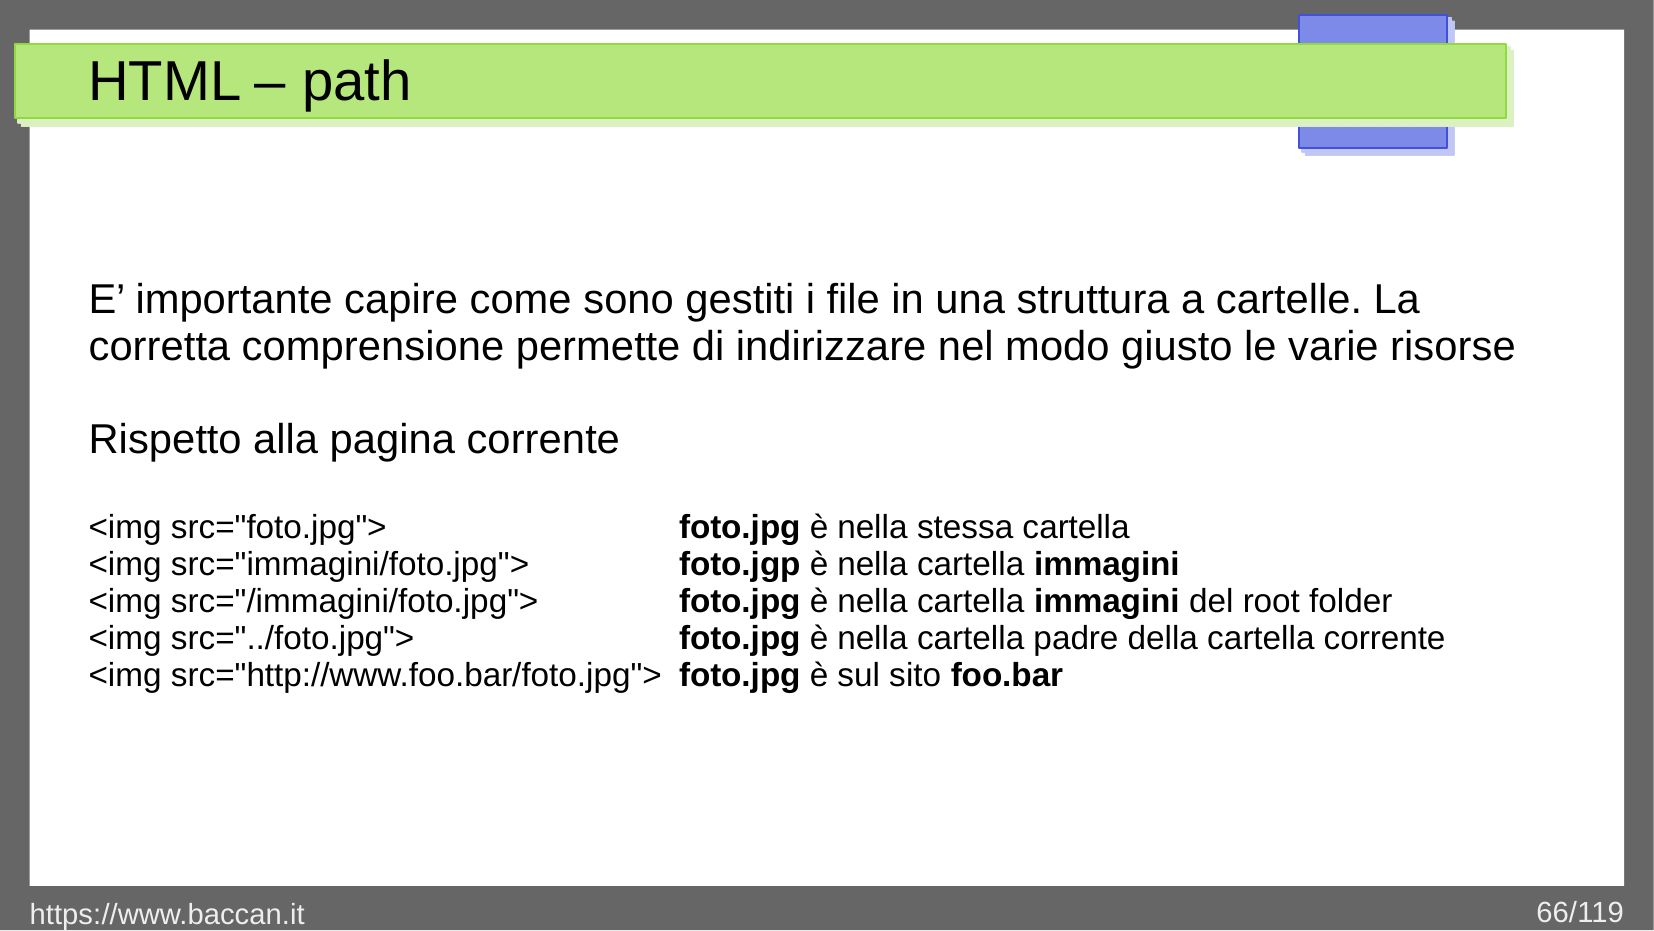

# HTML – path
E’ importante capire come sono gestiti i file in una struttura a cartelle. La corretta comprensione permette di indirizzare nel modo giusto le varie risorse
Rispetto alla pagina corrente
<img src="foto.jpg"> 				foto.jpg è nella stessa cartella
<img src="immagini/foto.jpg"> 		foto.jgp è nella cartella immagini
<img src="/immagini/foto.jpg"> 		foto.jpg è nella cartella immagini del root folder
<img src="../foto.jpg"> 				foto.jpg è nella cartella padre della cartella corrente
<img src="http://www.foo.bar/foto.jpg"> 	foto.jpg è sul sito foo.bar
66
https://www.baccan.it